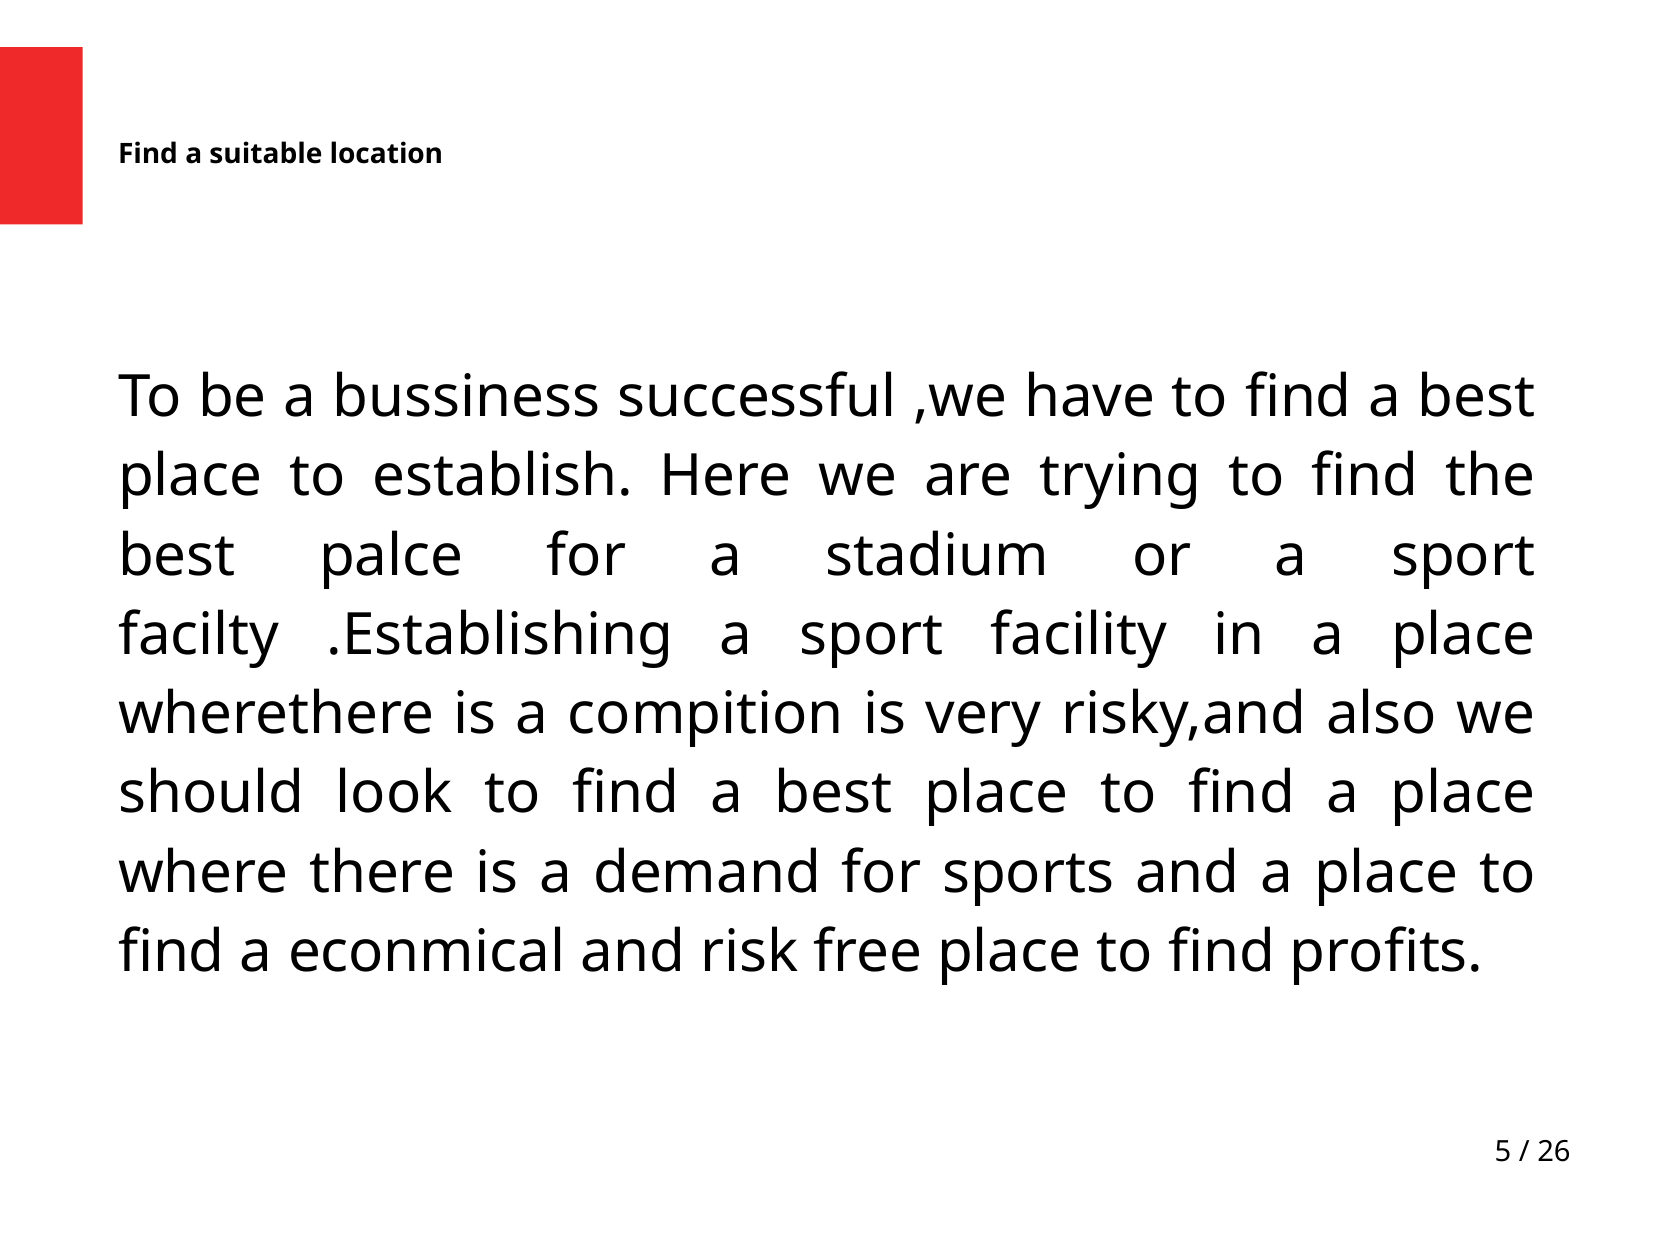

# Find a suitable location
To be a bussiness successful ,we have to find a best place to establish. Here we are trying to find the best palce for a stadium or a sport facilty .Establishing a sport facility in a place wherethere is a compition is very risky,and also we should look to find a best place to find a place where there is a demand for sports and a place to find a econmical and risk free place to find profits.
5